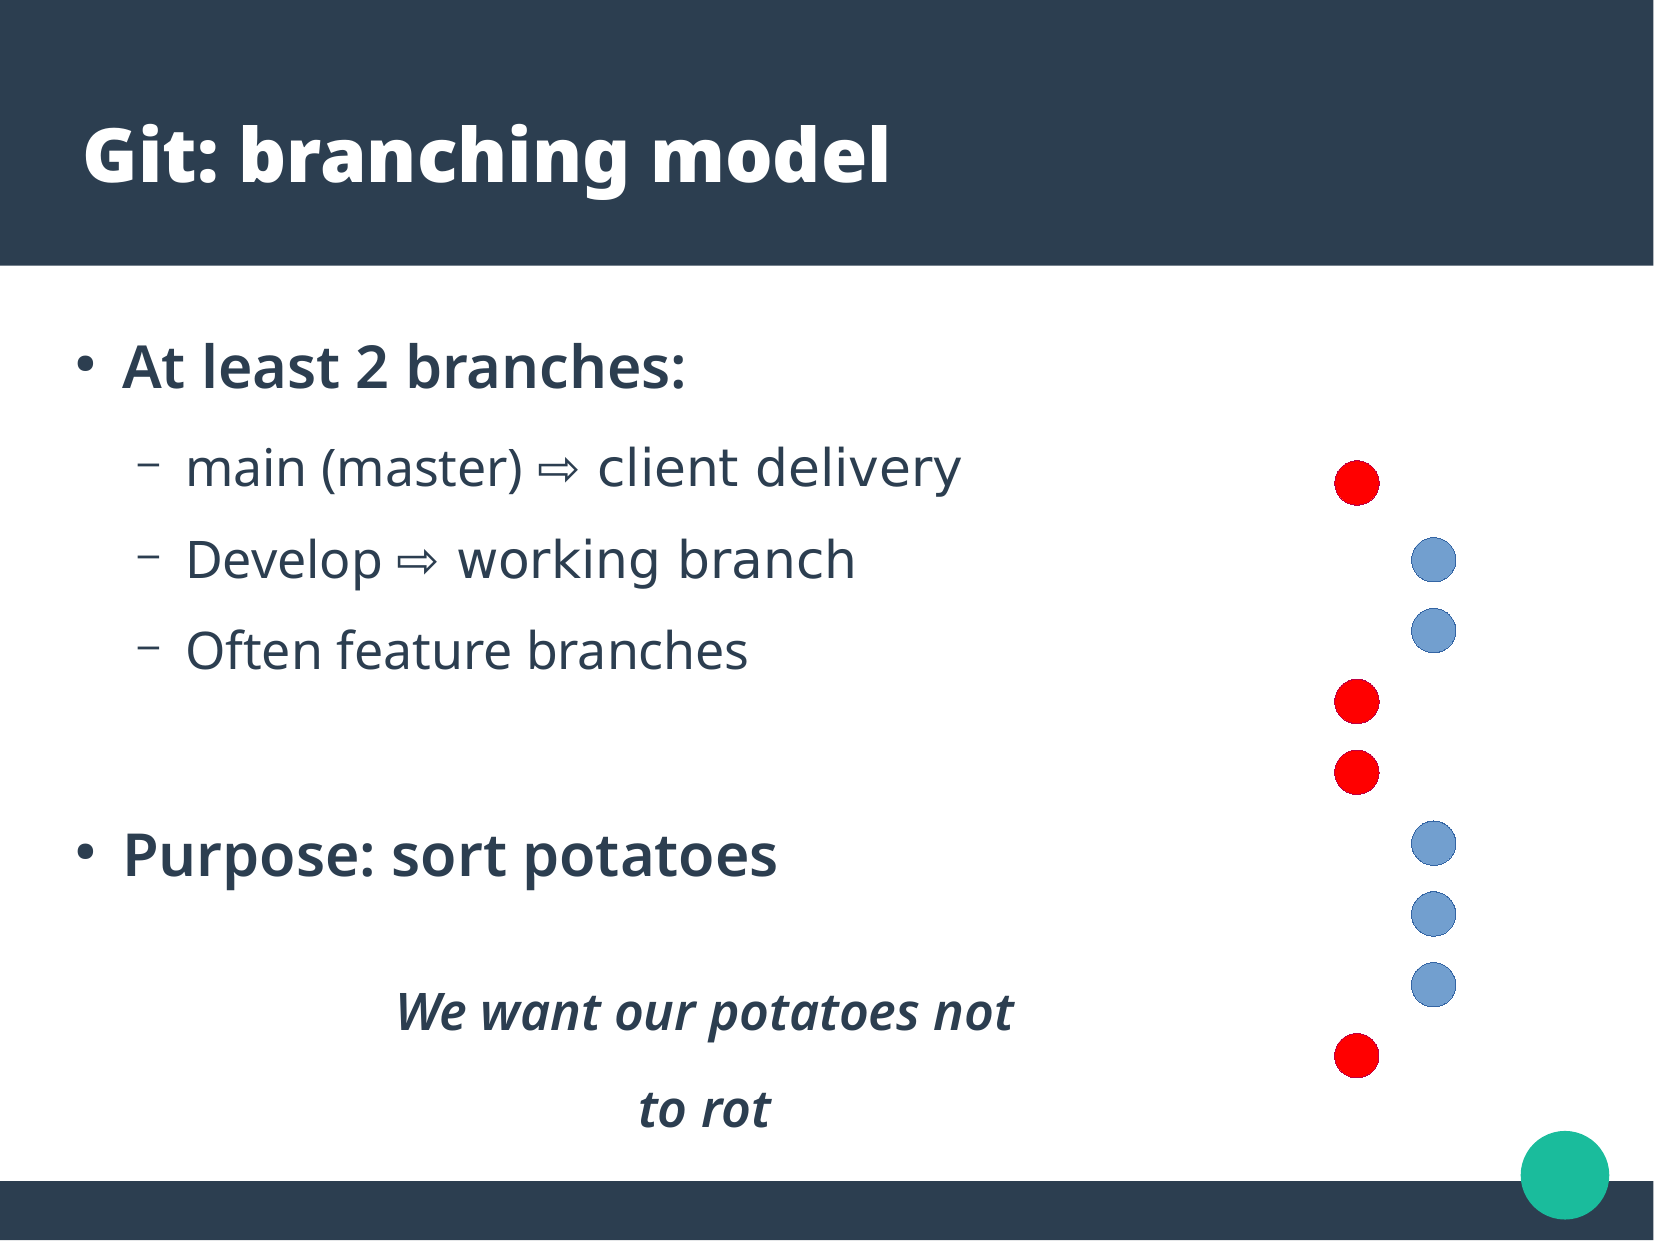

# Git: branching model
At least 2 branches:
main (master) ⇨ client delivery
Develop ⇨ working branch
Often feature branches
Purpose: sort potatoes
We want our potatoes not
to rot